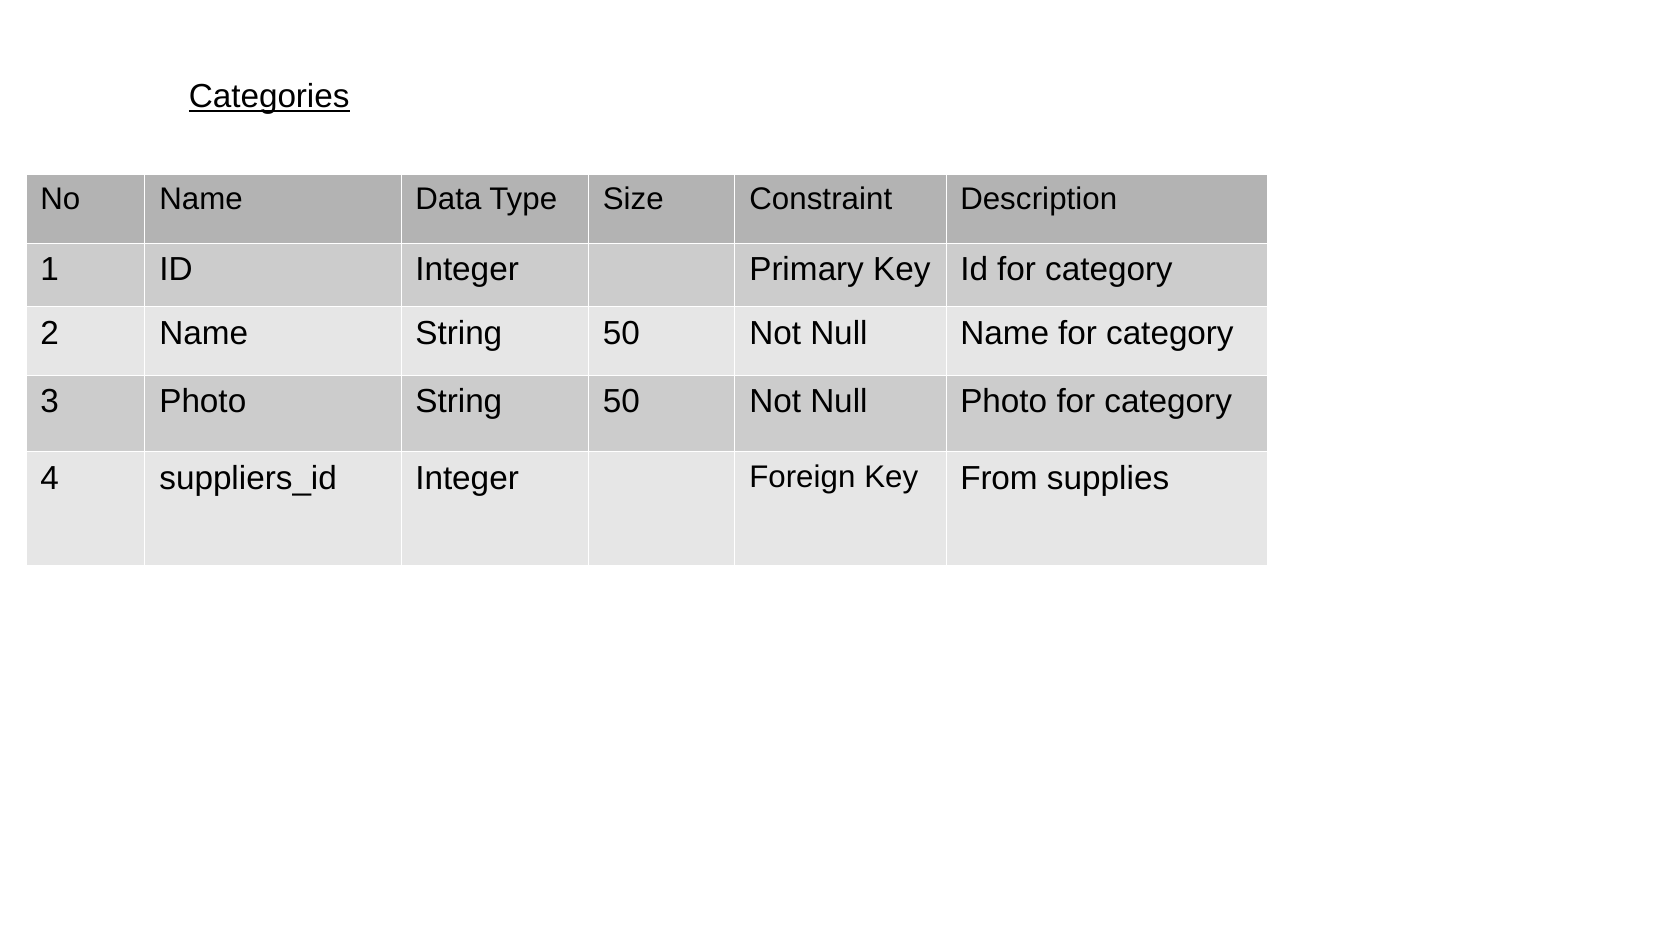

# Categories
| No | Name | Data Type | Size | Constraint | Description |
| --- | --- | --- | --- | --- | --- |
| 1 | ID | Integer | | Primary Key | Id for category |
| 2 | Name | String | 50 | Not Null | Name for category |
| 3 | Photo | String | 50 | Not Null | Photo for category |
| 4 | suppliers\_id | Integer | | Foreign Key | From supplies |